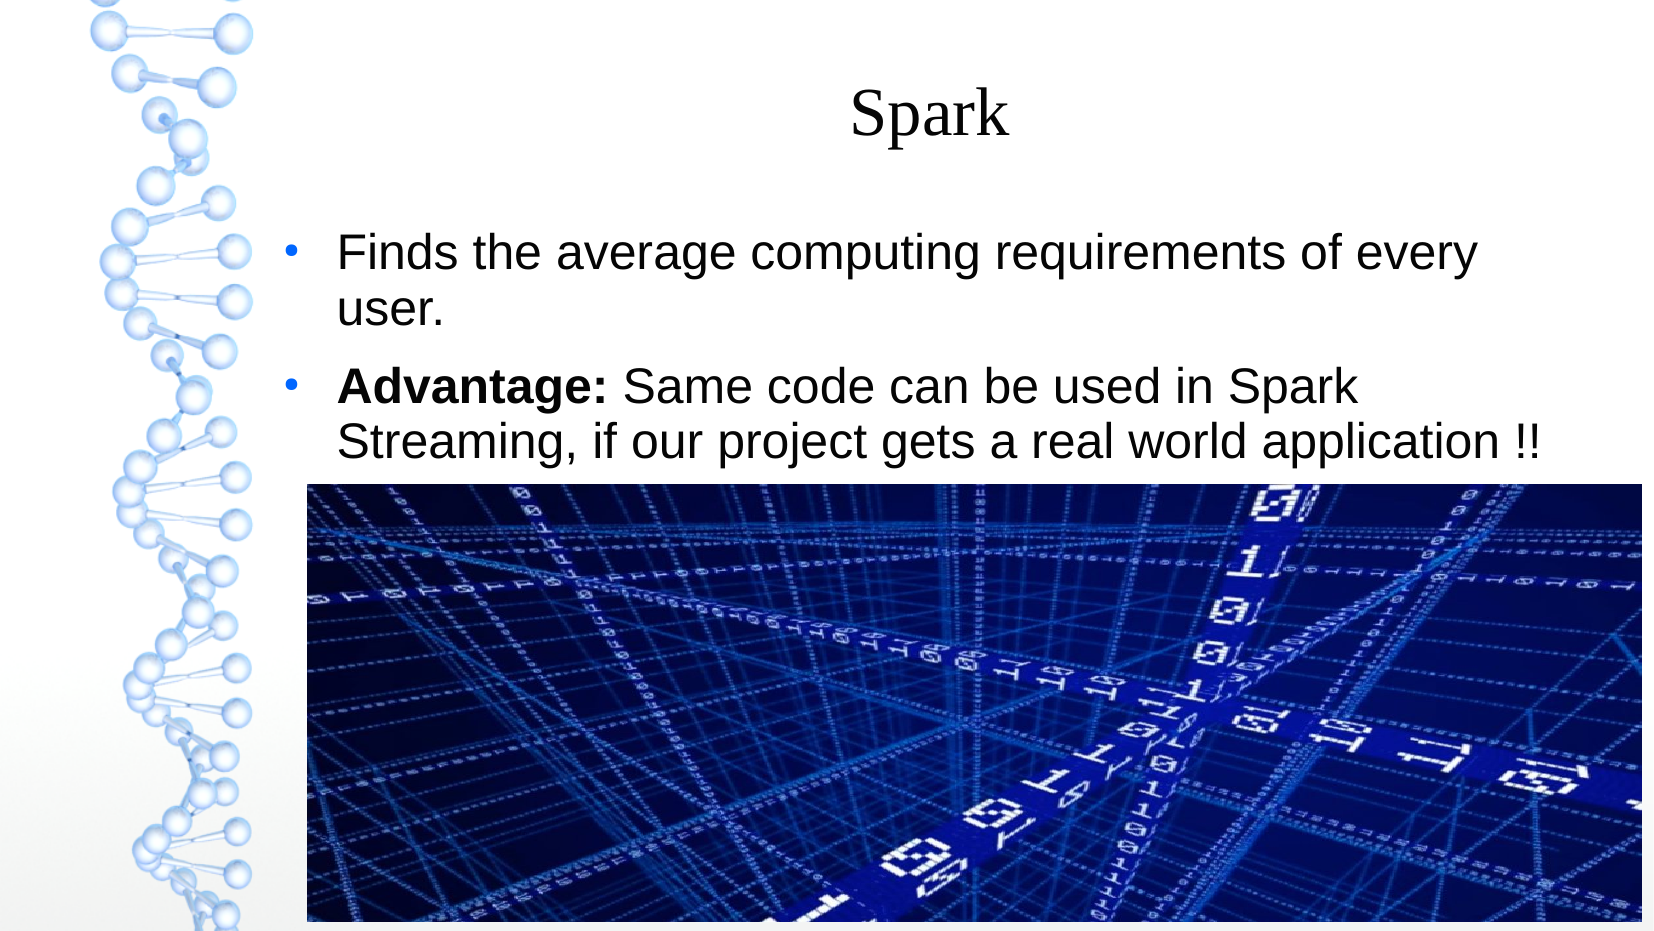

# Spark
Finds the average computing requirements of every user.
Advantage: Same code can be used in Spark Streaming, if our project gets a real world application !!
11